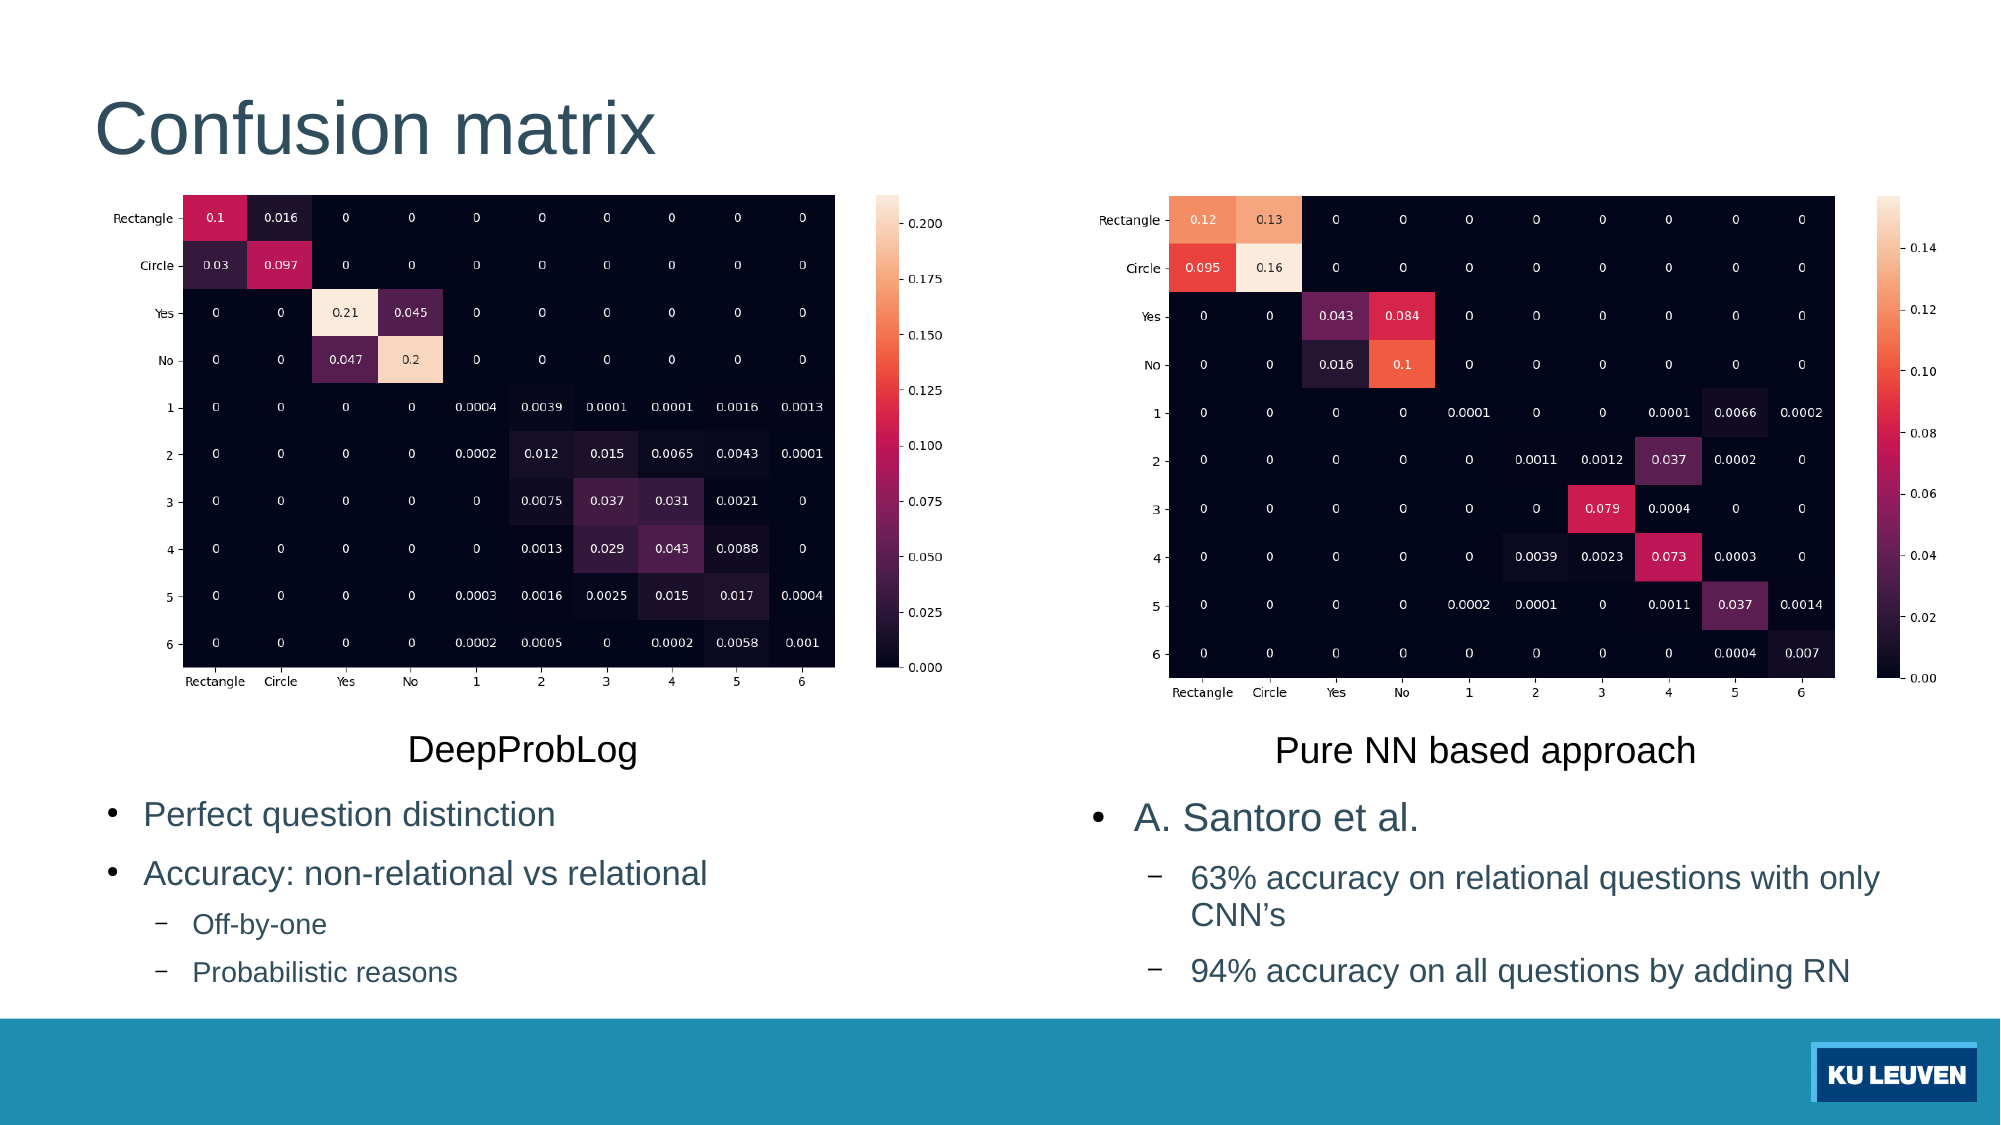

# Confusion matrix
DeepProbLog
Pure NN based approach
Perfect question distinction
Accuracy: non-relational vs relational
Off-by-one
Probabilistic reasons
A. Santoro et al.
63% accuracy on relational questions with only CNN’s
94% accuracy on all questions by adding RN